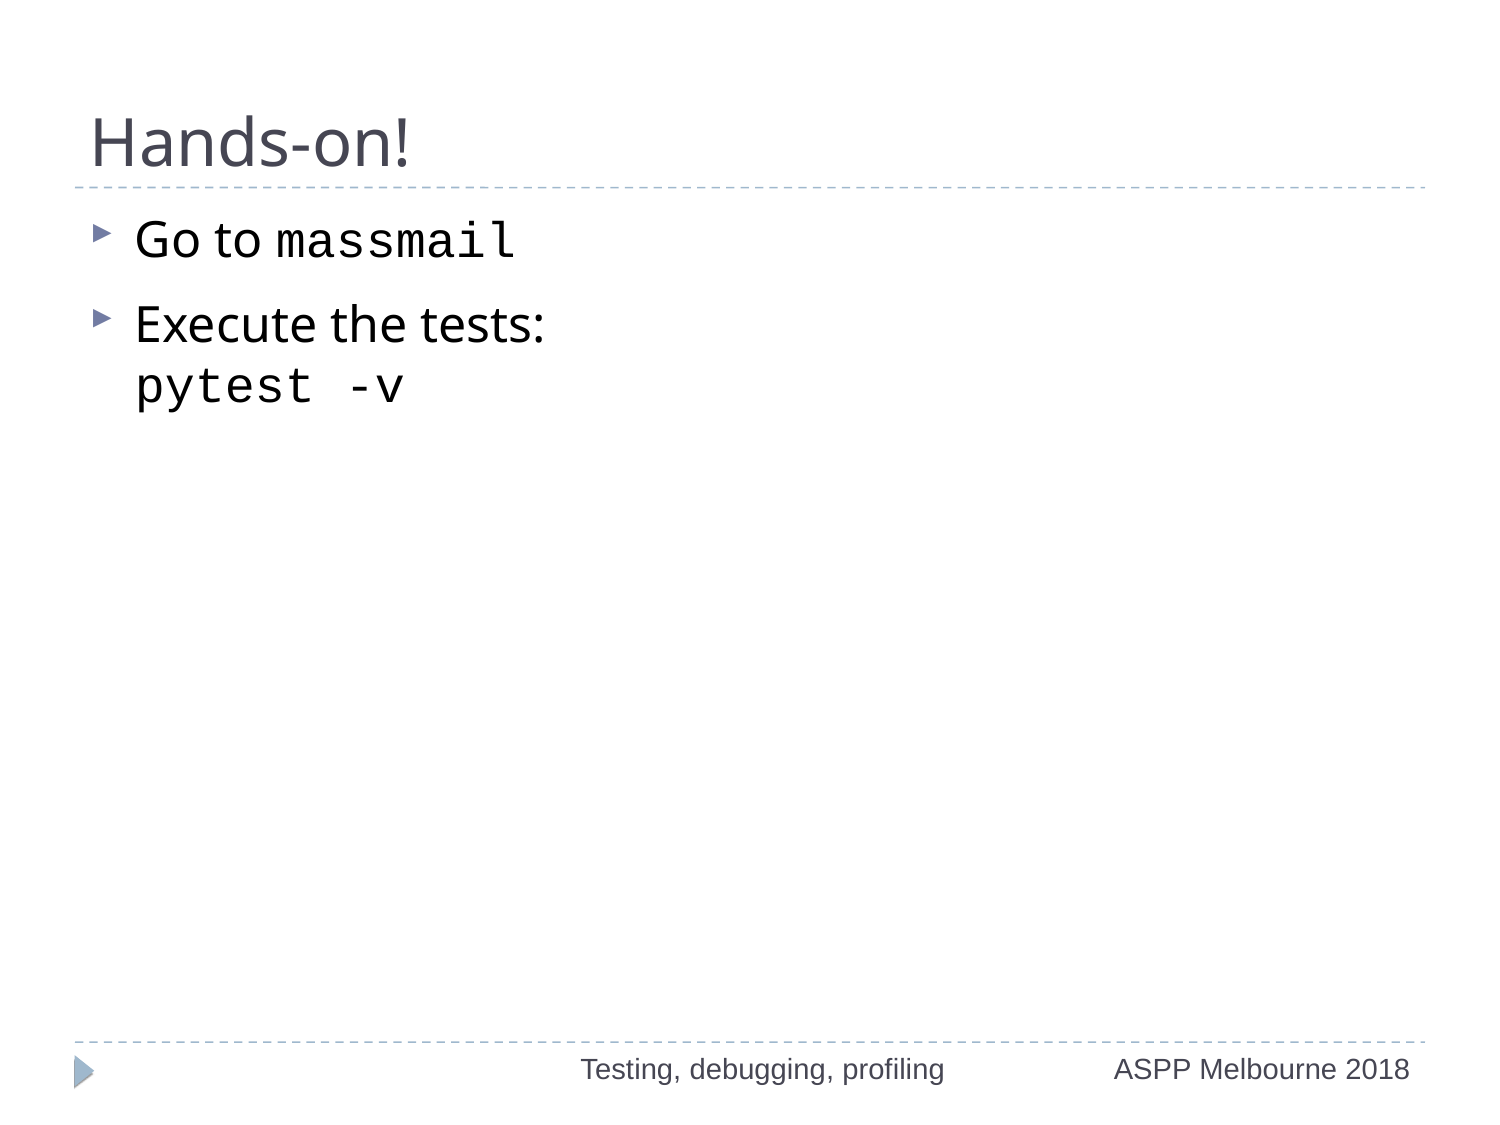

# Hands-on!
Go to massmail
Execute the tests:
pytest -v
Testing, debugging, profiling
ASPP Melbourne 2018